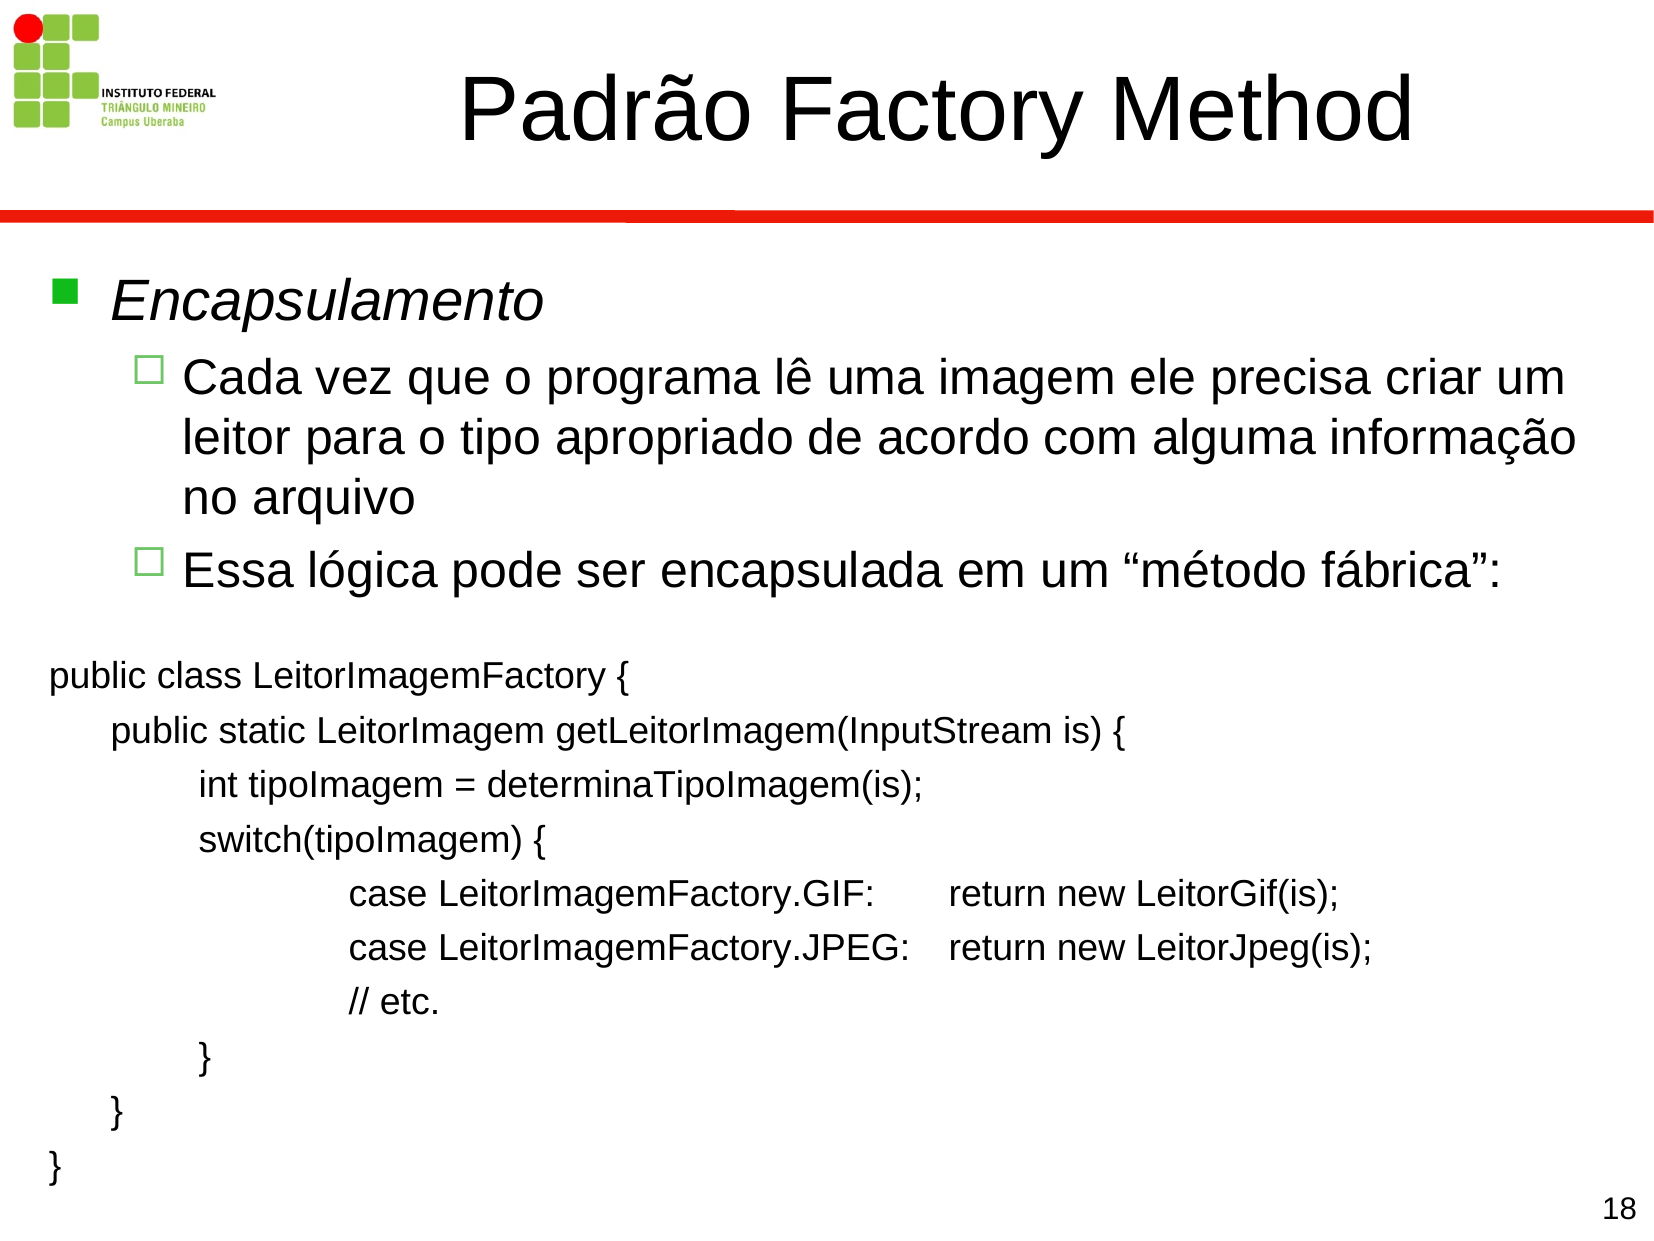

Padrão Factory Method
Encapsulamento
Cada vez que o programa lê uma imagem ele precisa criar um leitor para o tipo apropriado de acordo com alguma informação no arquivo
Essa lógica pode ser encapsulada em um “método fábrica”:
public class LeitorImagemFactory {
	public static LeitorImagem getLeitorImagem(InputStream is) {
		int tipoImagem = determinaTipoImagem(is);
		switch(tipoImagem) {
			case LeitorImagemFactory.GIF:	return new LeitorGif(is);
			case LeitorImagemFactory.JPEG: 	return new LeitorJpeg(is);
			// etc.
		}
	}
}